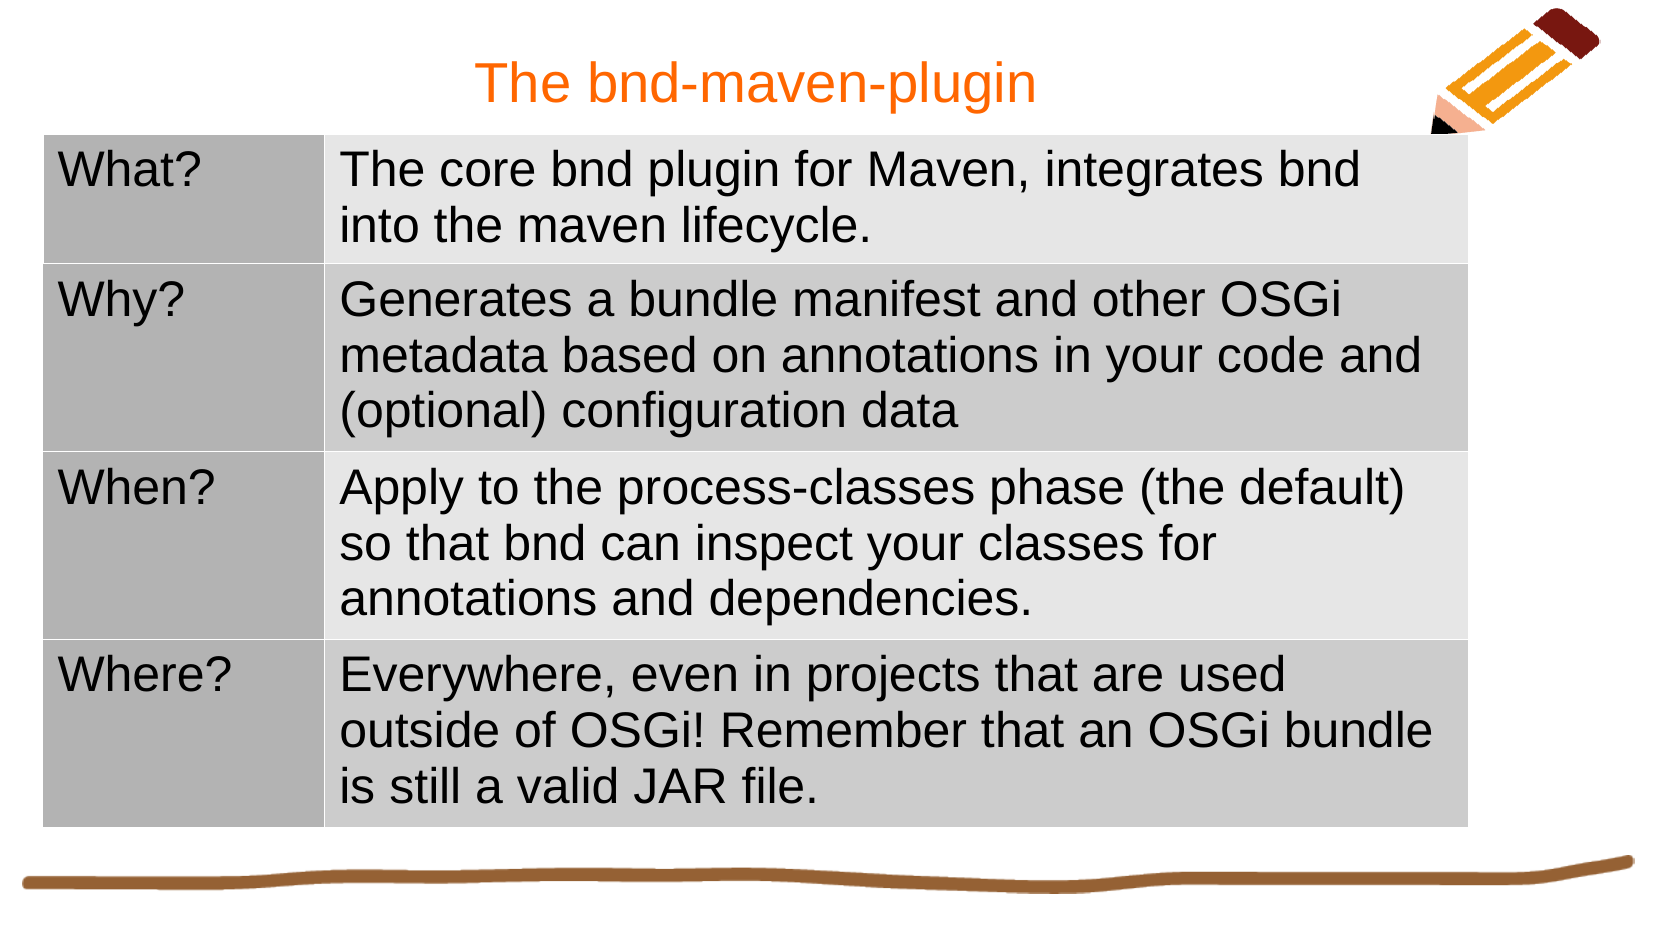

# The bnd-maven-plugin
| What? | The core bnd plugin for Maven, integrates bnd into the maven lifecycle. |
| --- | --- |
| Why? | Generates a bundle manifest and other OSGi metadata based on annotations in your code and (optional) configuration data |
| When? | Apply to the process-classes phase (the default) so that bnd can inspect your classes for annotations and dependencies. |
| Where? | Everywhere, even in projects that are used outside of OSGi! Remember that an OSGi bundle is still a valid JAR file. |